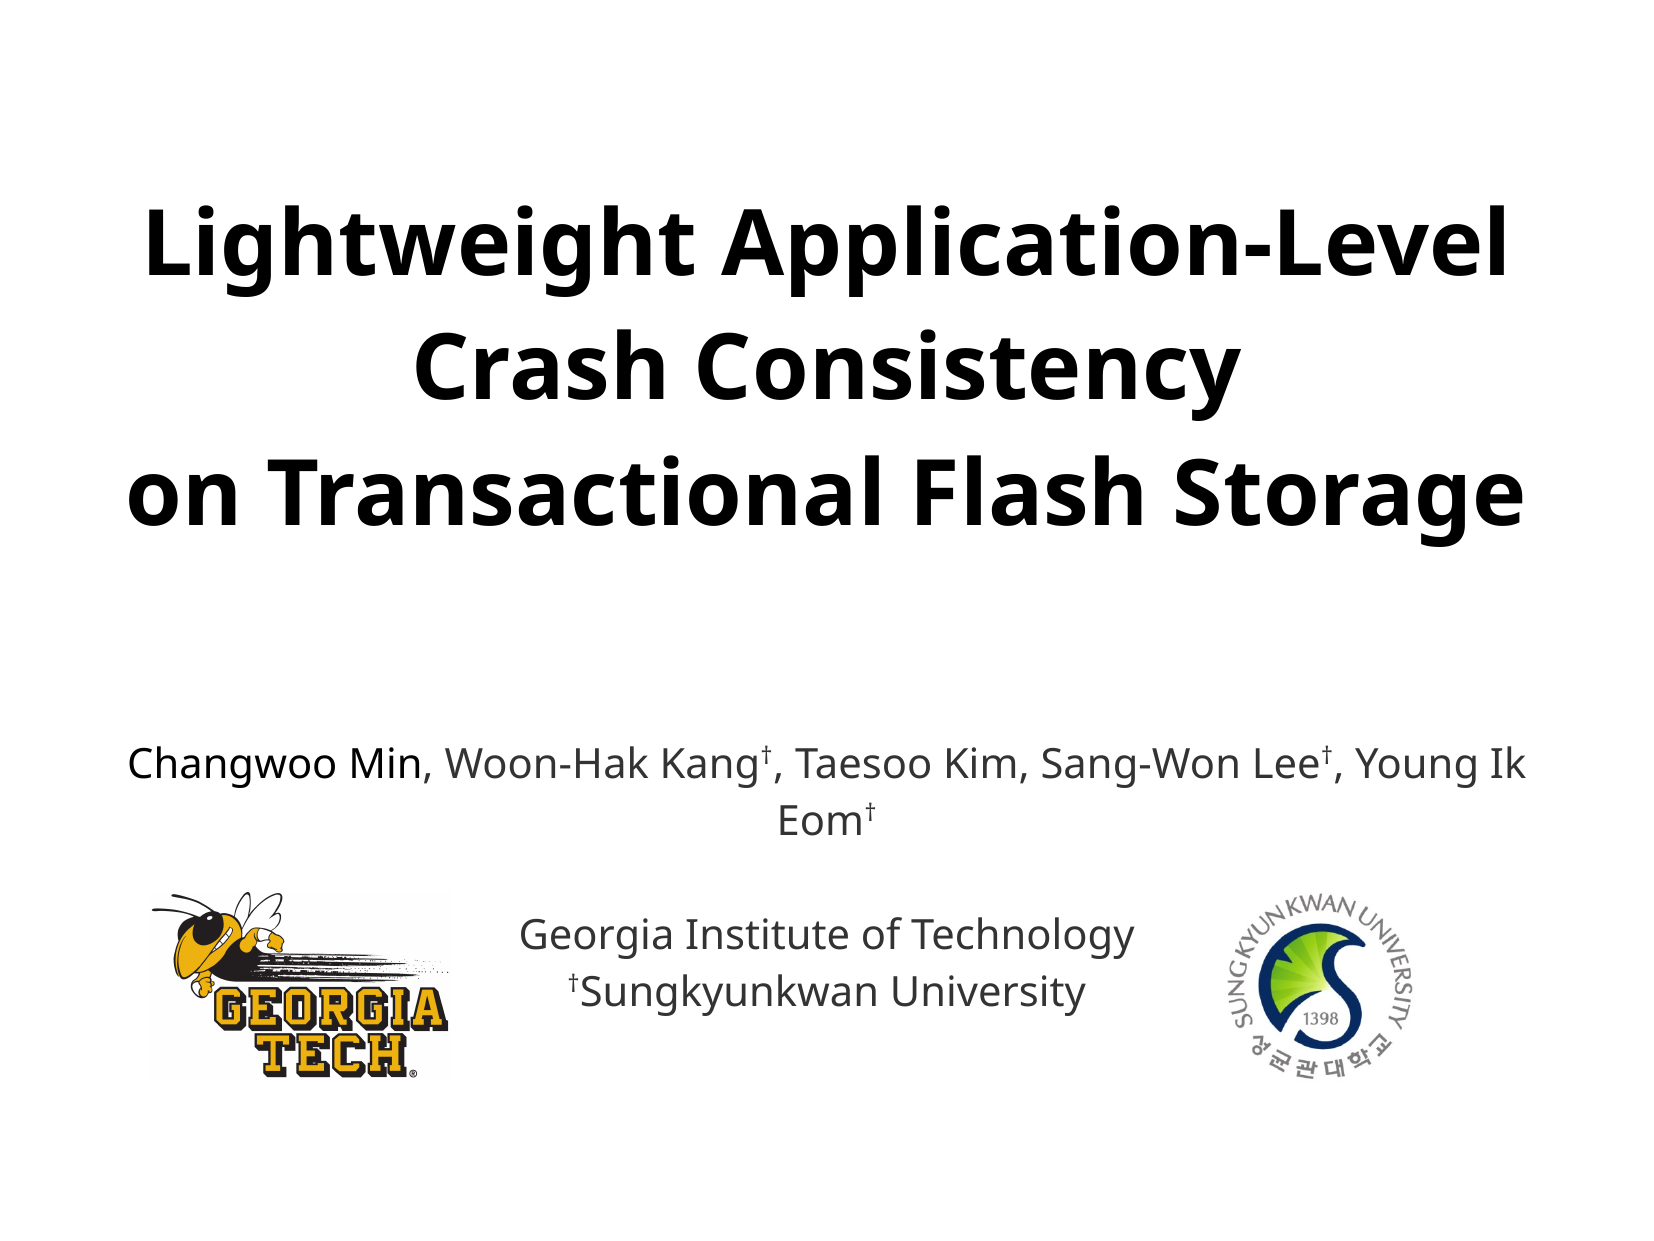

# Lightweight Application-Level Crash Consistency
on Transactional Flash Storage
Changwoo Min, Woon-Hak Kang†, Taesoo Kim, Sang-Won Lee†, Young Ik Eom†
Georgia Institute of Technology
†Sungkyunkwan University